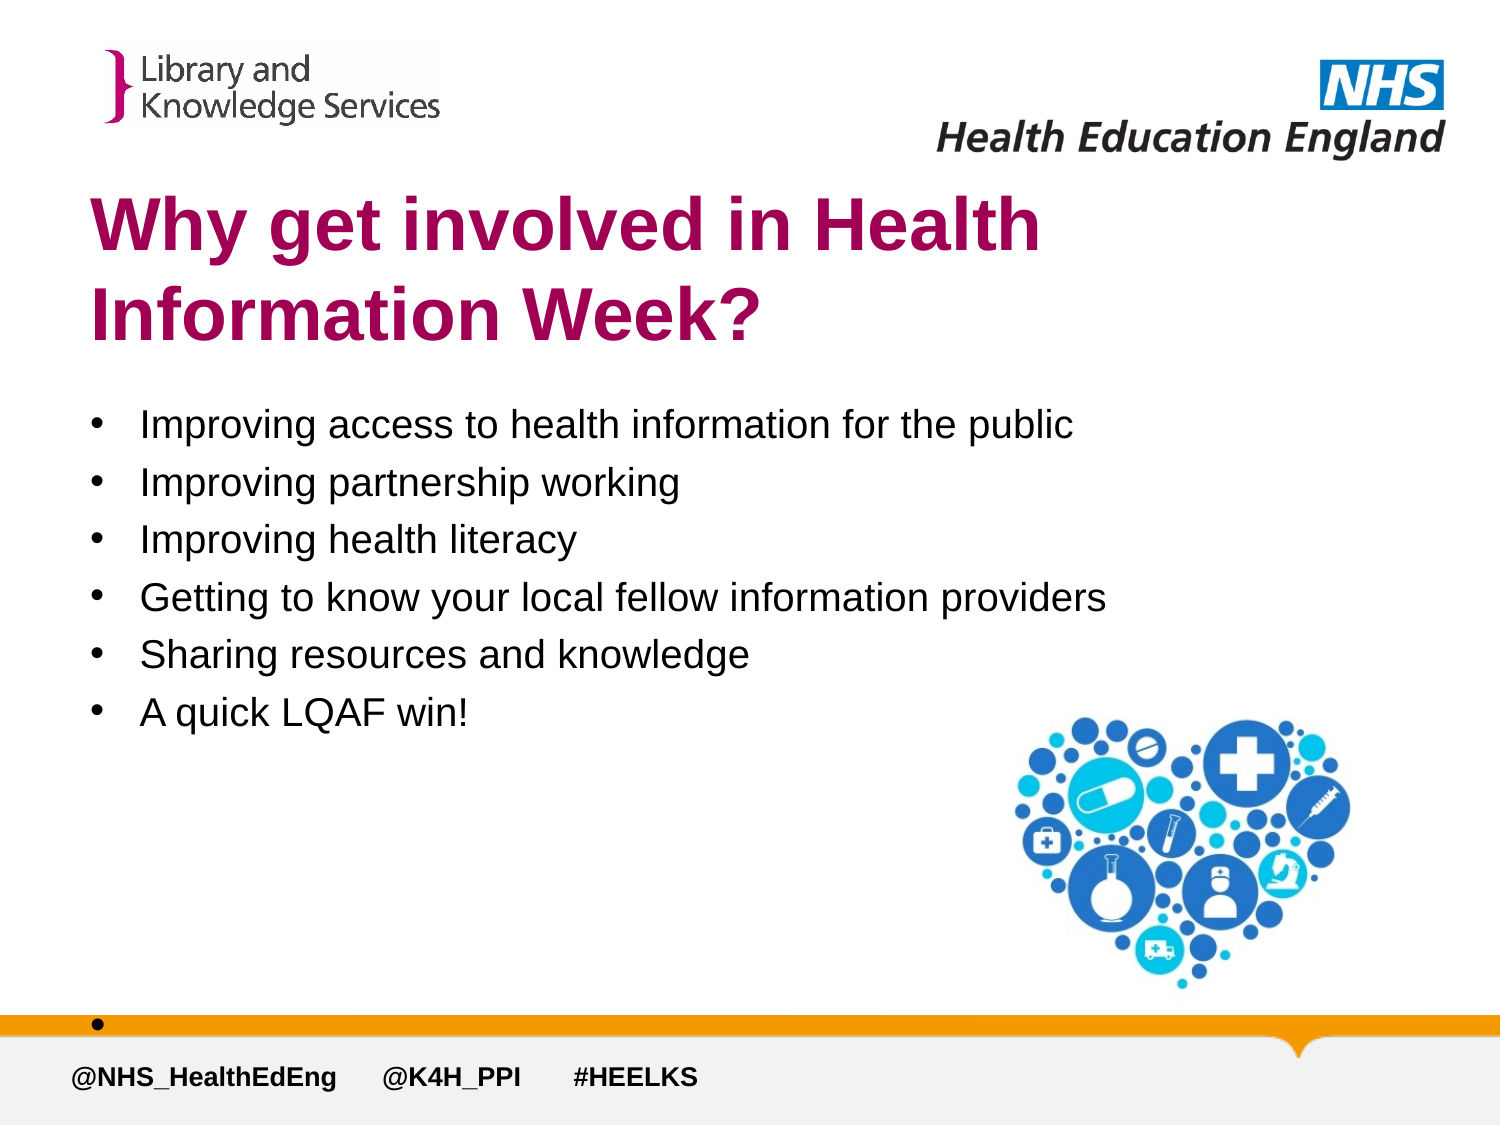

# Why get involved in Health Information Week?
Improving access to health information for the public
Improving partnership working
Improving health literacy
Getting to know your local fellow information providers
Sharing resources and knowledge
A quick LQAF win!
Photo by Stuart Miles. Published on 08 August 2016
Stock photo - Image ID: 100447512
@NHS_HealthEdEng @K4H_PPI #HEELKS